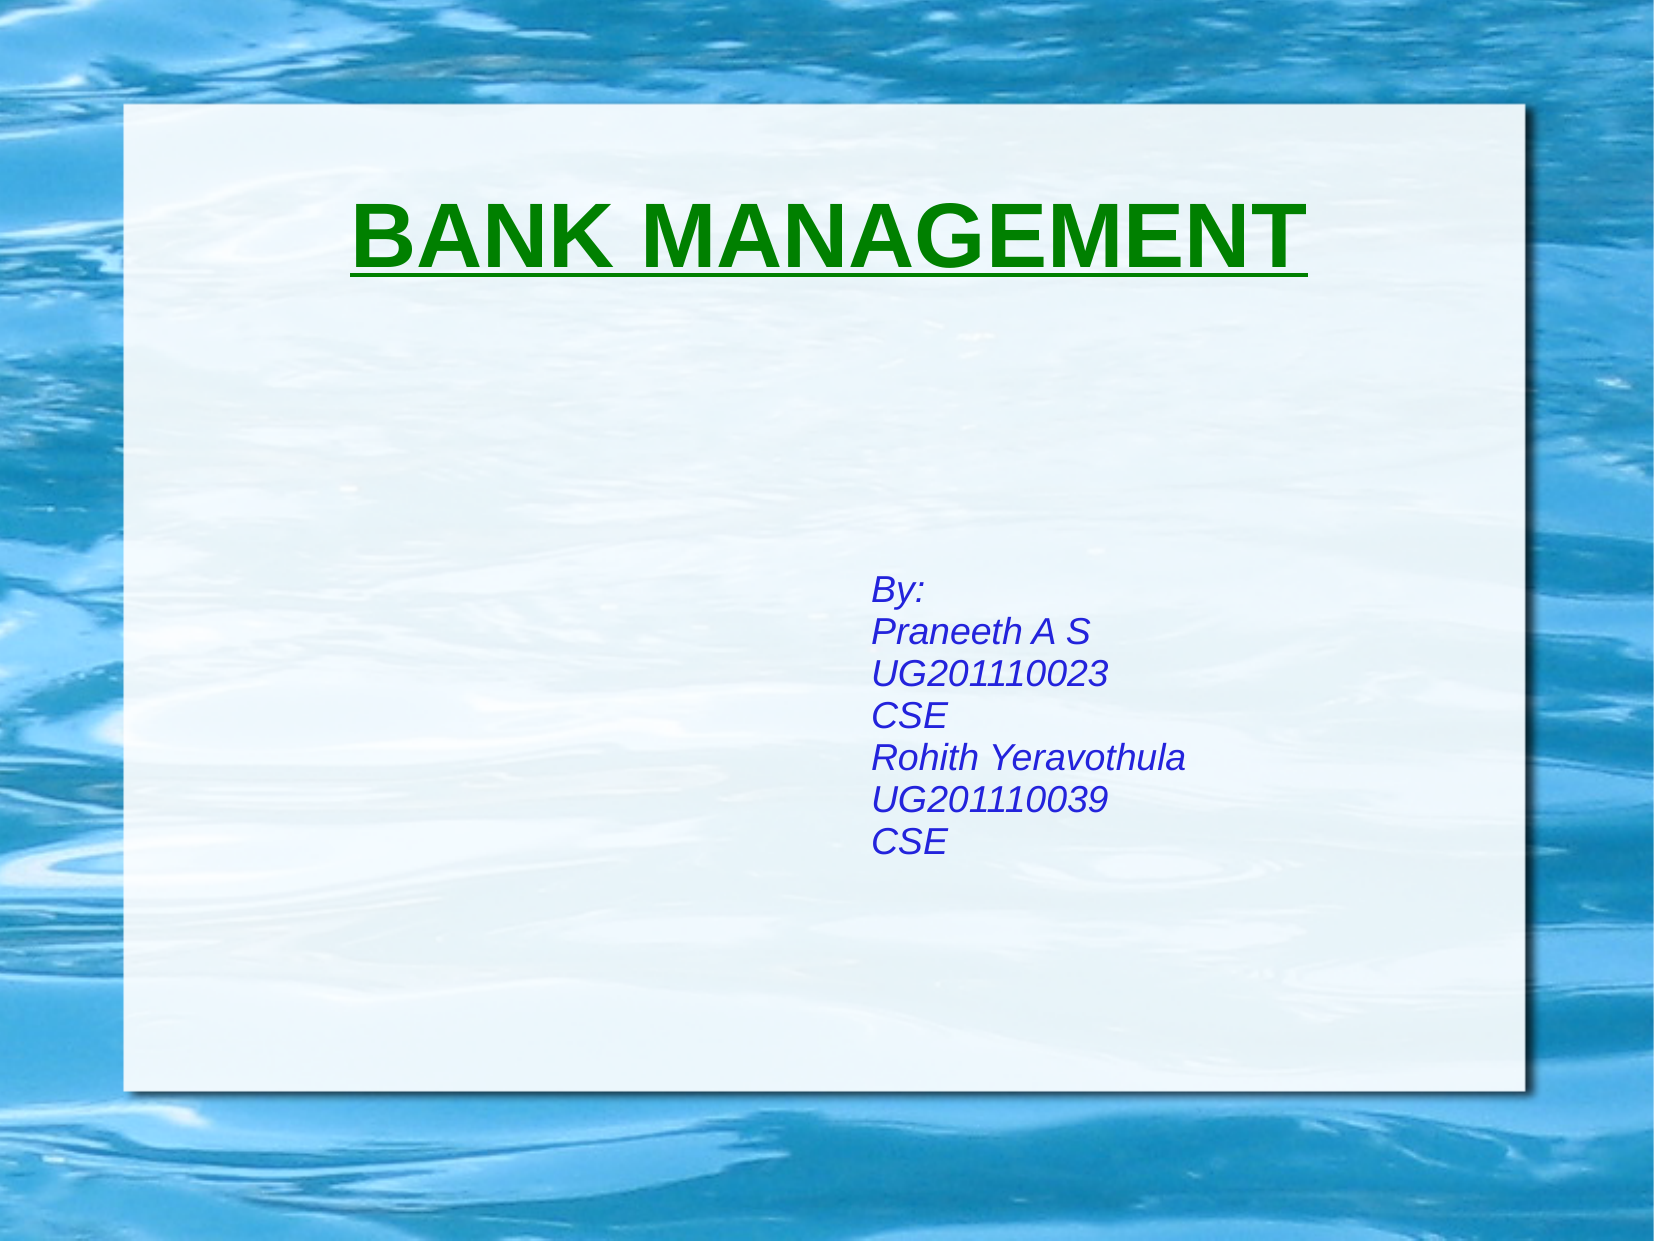

BANK MANAGEMENT
By:
Praneeth A S
UG201110023
CSE
Rohith Yeravothula
UG201110039
CSE